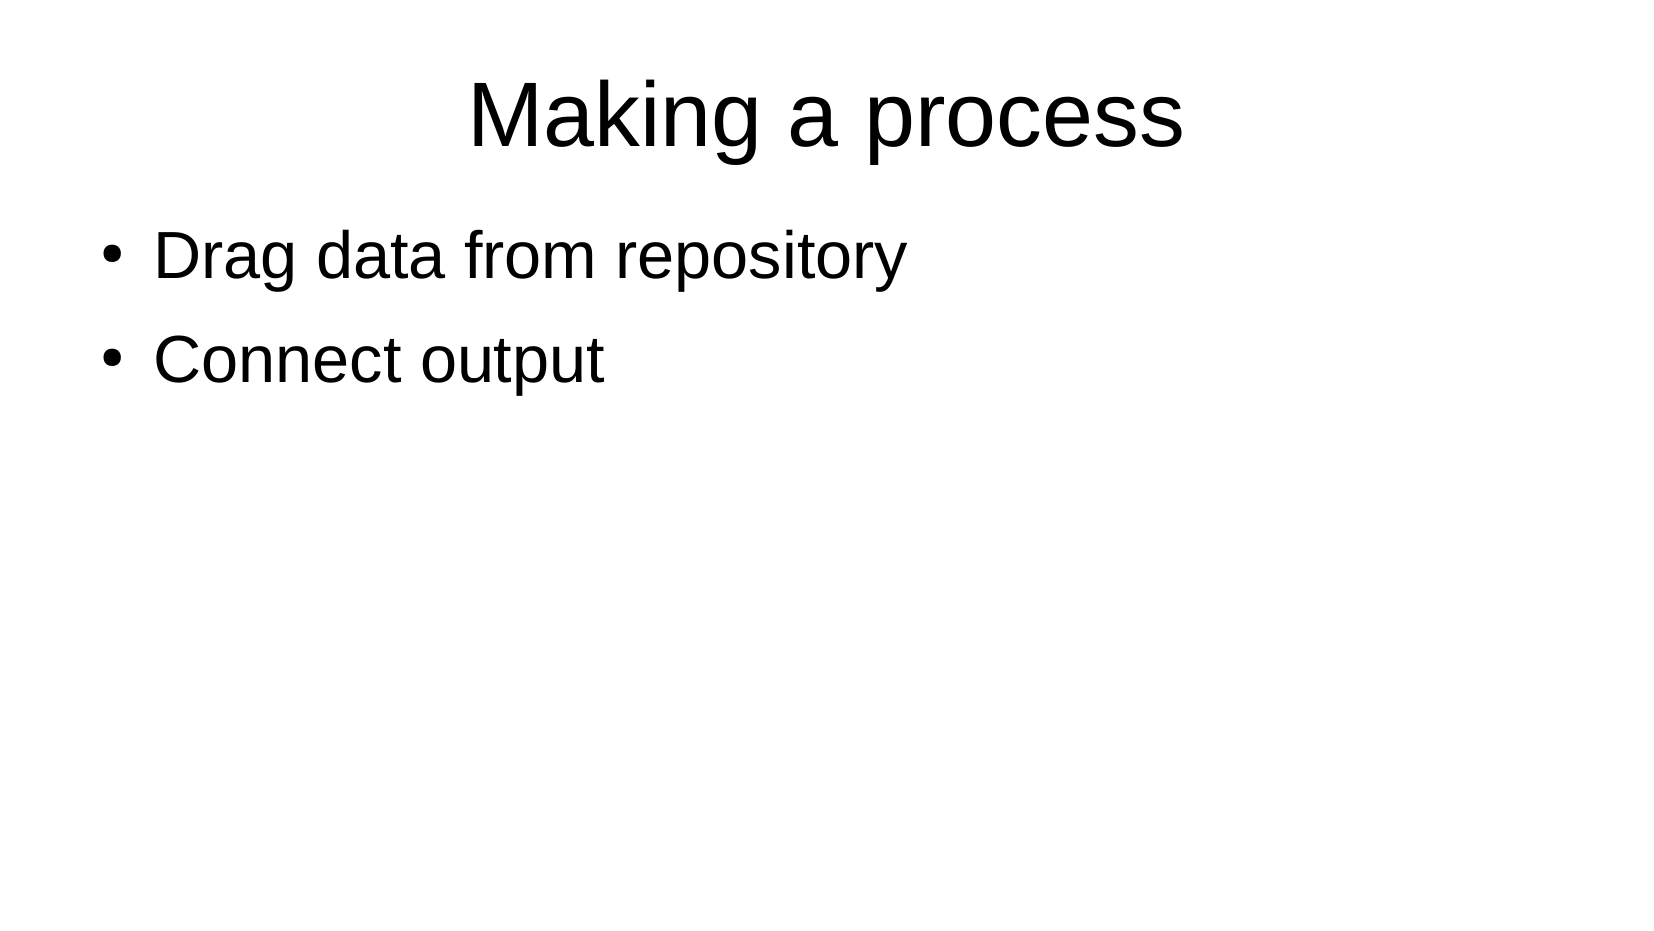

# Making a process
Drag data from repository
Connect output